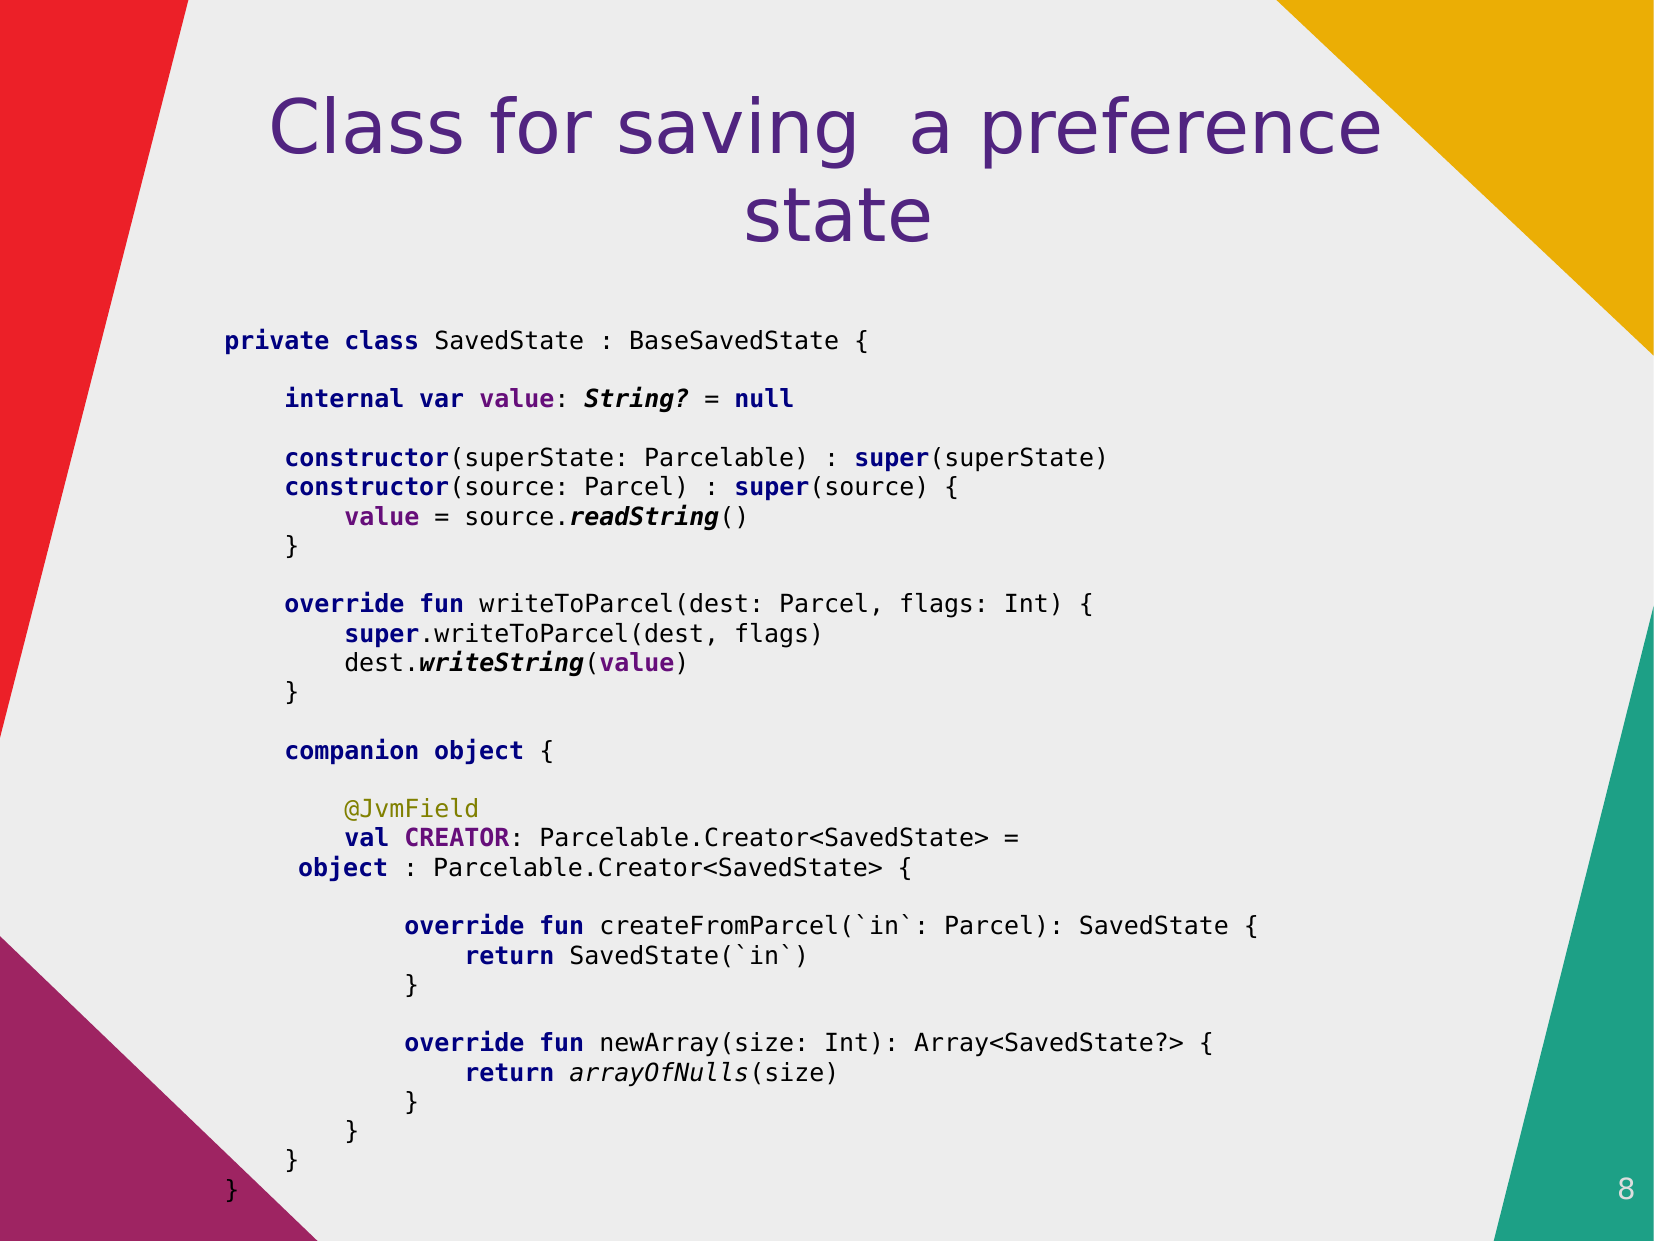

# Class for saving a preference state
private class SavedState : BaseSavedState {
 internal var value: String? = null
 constructor(superState: Parcelable) : super(superState)
 constructor(source: Parcel) : super(source) {
 value = source.readString()
 }
 override fun writeToParcel(dest: Parcel, flags: Int) {
 super.writeToParcel(dest, flags)
 dest.writeString(value)
 }
 companion object {
 @JvmField
 val CREATOR: Parcelable.Creator<SavedState> =
	object : Parcelable.Creator<SavedState> {
 override fun createFromParcel(`in`: Parcel): SavedState {
 return SavedState(`in`)
 }
 override fun newArray(size: Int): Array<SavedState?> {
 return arrayOfNulls(size)
 }
 }
 }
}
8